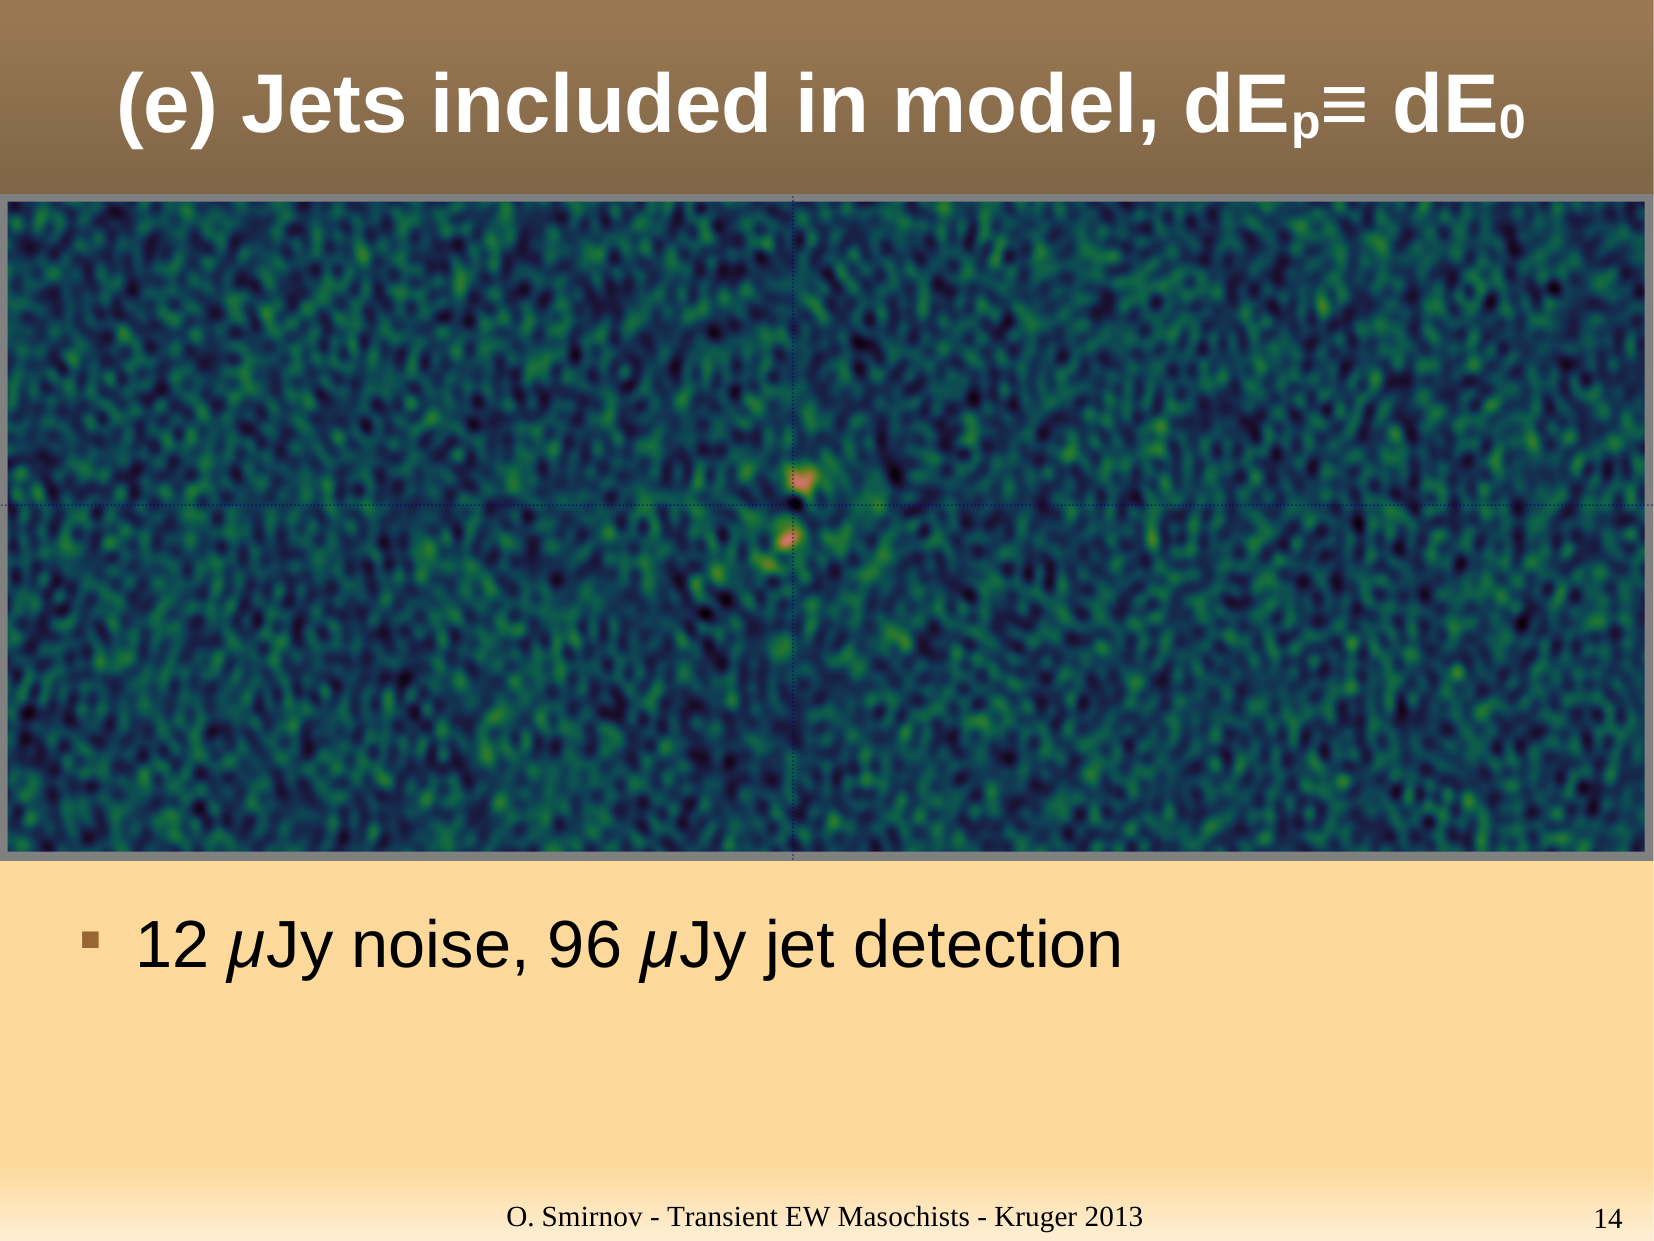

# (e) Jets included in model, dEp≡ dE0
12 μJy noise, 96 μJy jet detection
O. Smirnov - Transient EW Masochists - Kruger 2013
14